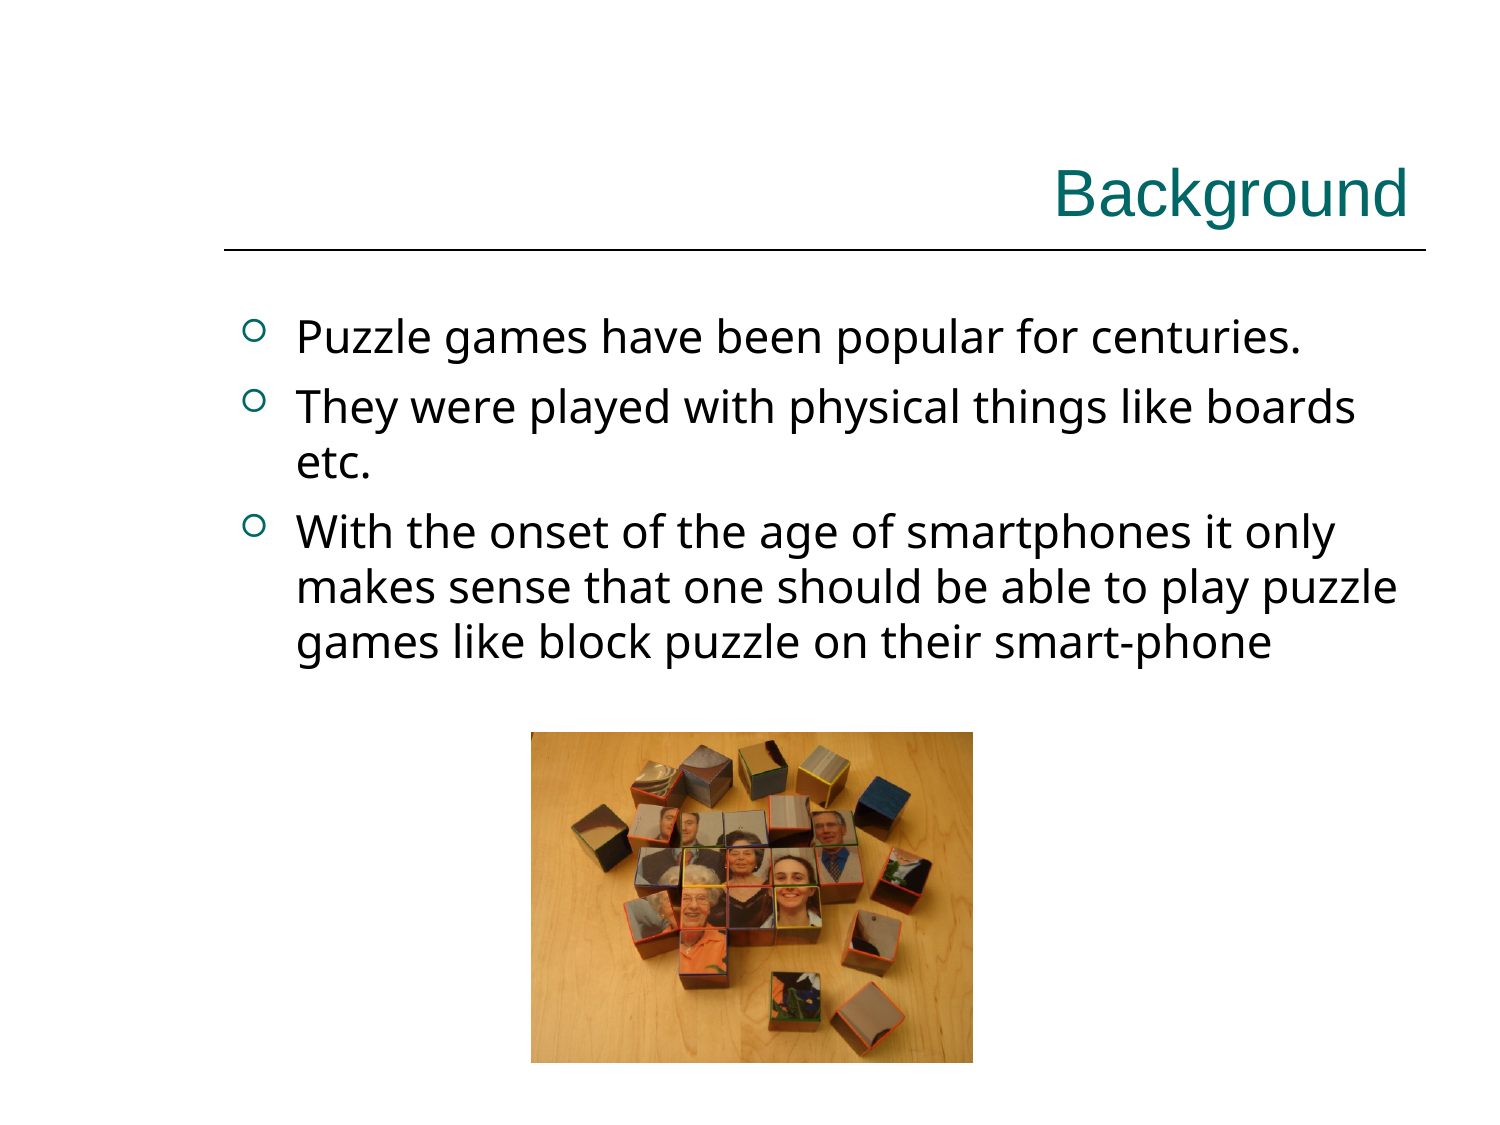

Background
Puzzle games have been popular for centuries.
They were played with physical things like boards etc.
With the onset of the age of smartphones it only makes sense that one should be able to play puzzle games like block puzzle on their smart-phone